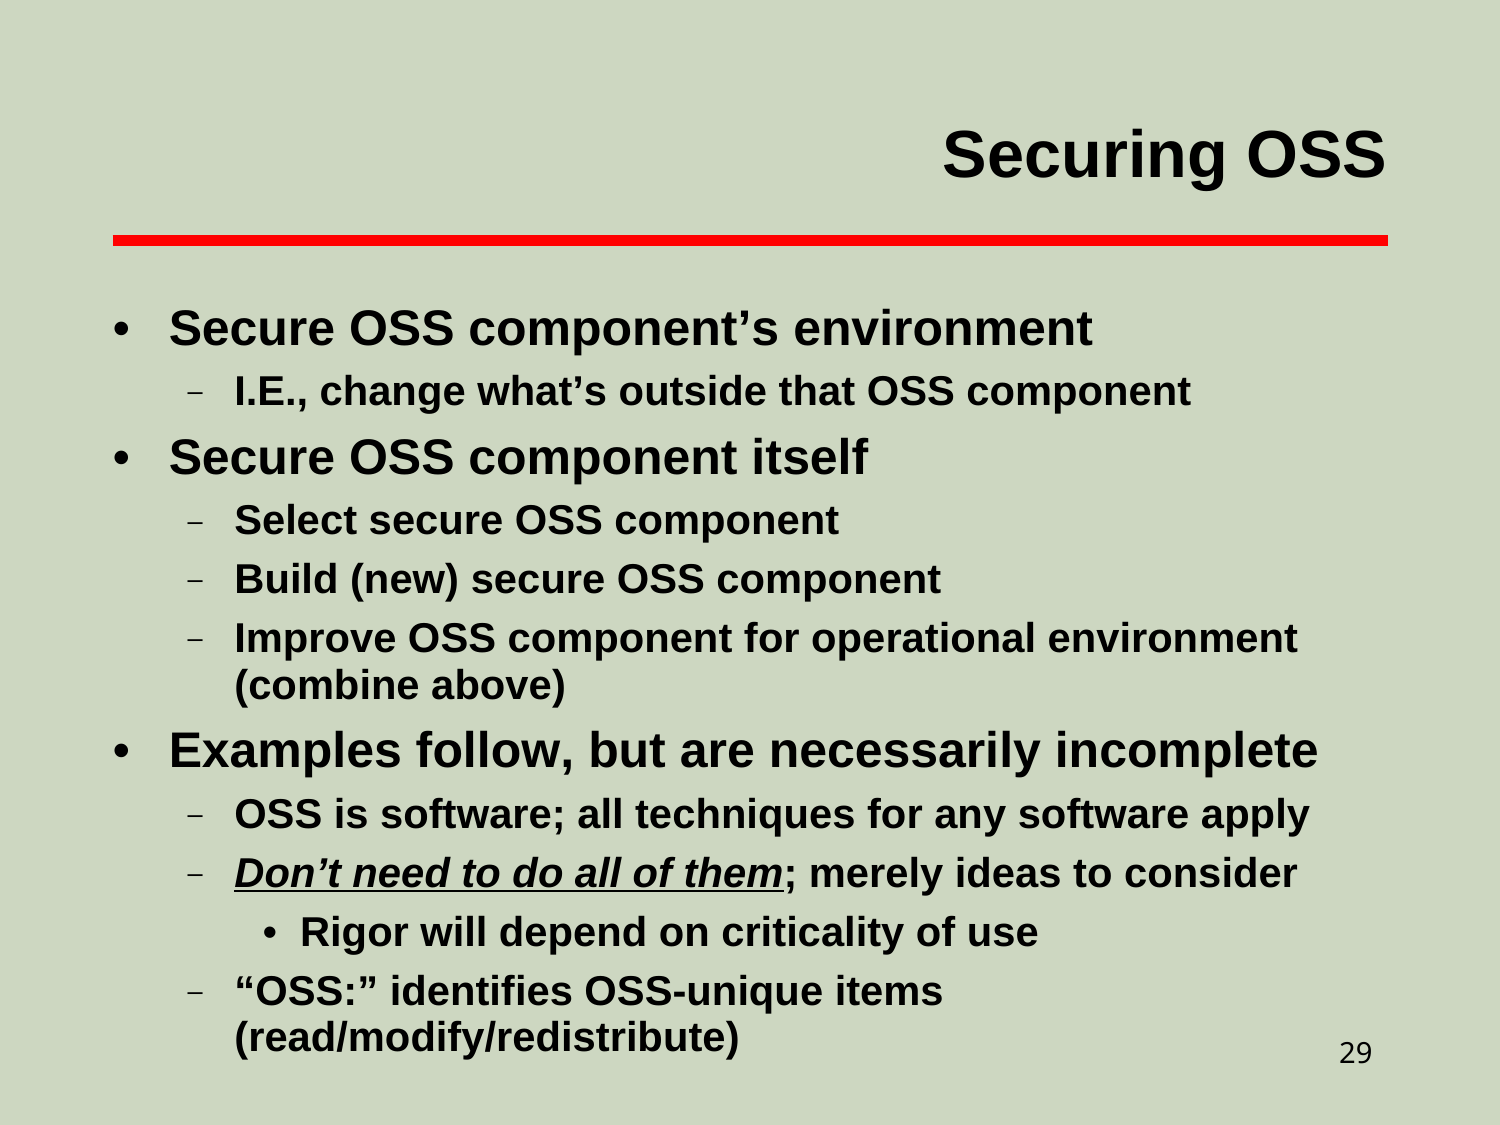

# Securing OSS
Secure OSS component’s environment
I.E., change what’s outside that OSS component
Secure OSS component itself
Select secure OSS component
Build (new) secure OSS component
Improve OSS component for operational environment
(combine above)
Examples follow, but are necessarily incomplete
OSS is software; all techniques for any software apply
Don’t need to do all of them; merely ideas to consider
Rigor will depend on criticality of use
“OSS:” identifies OSS-unique items (read/modify/redistribute)